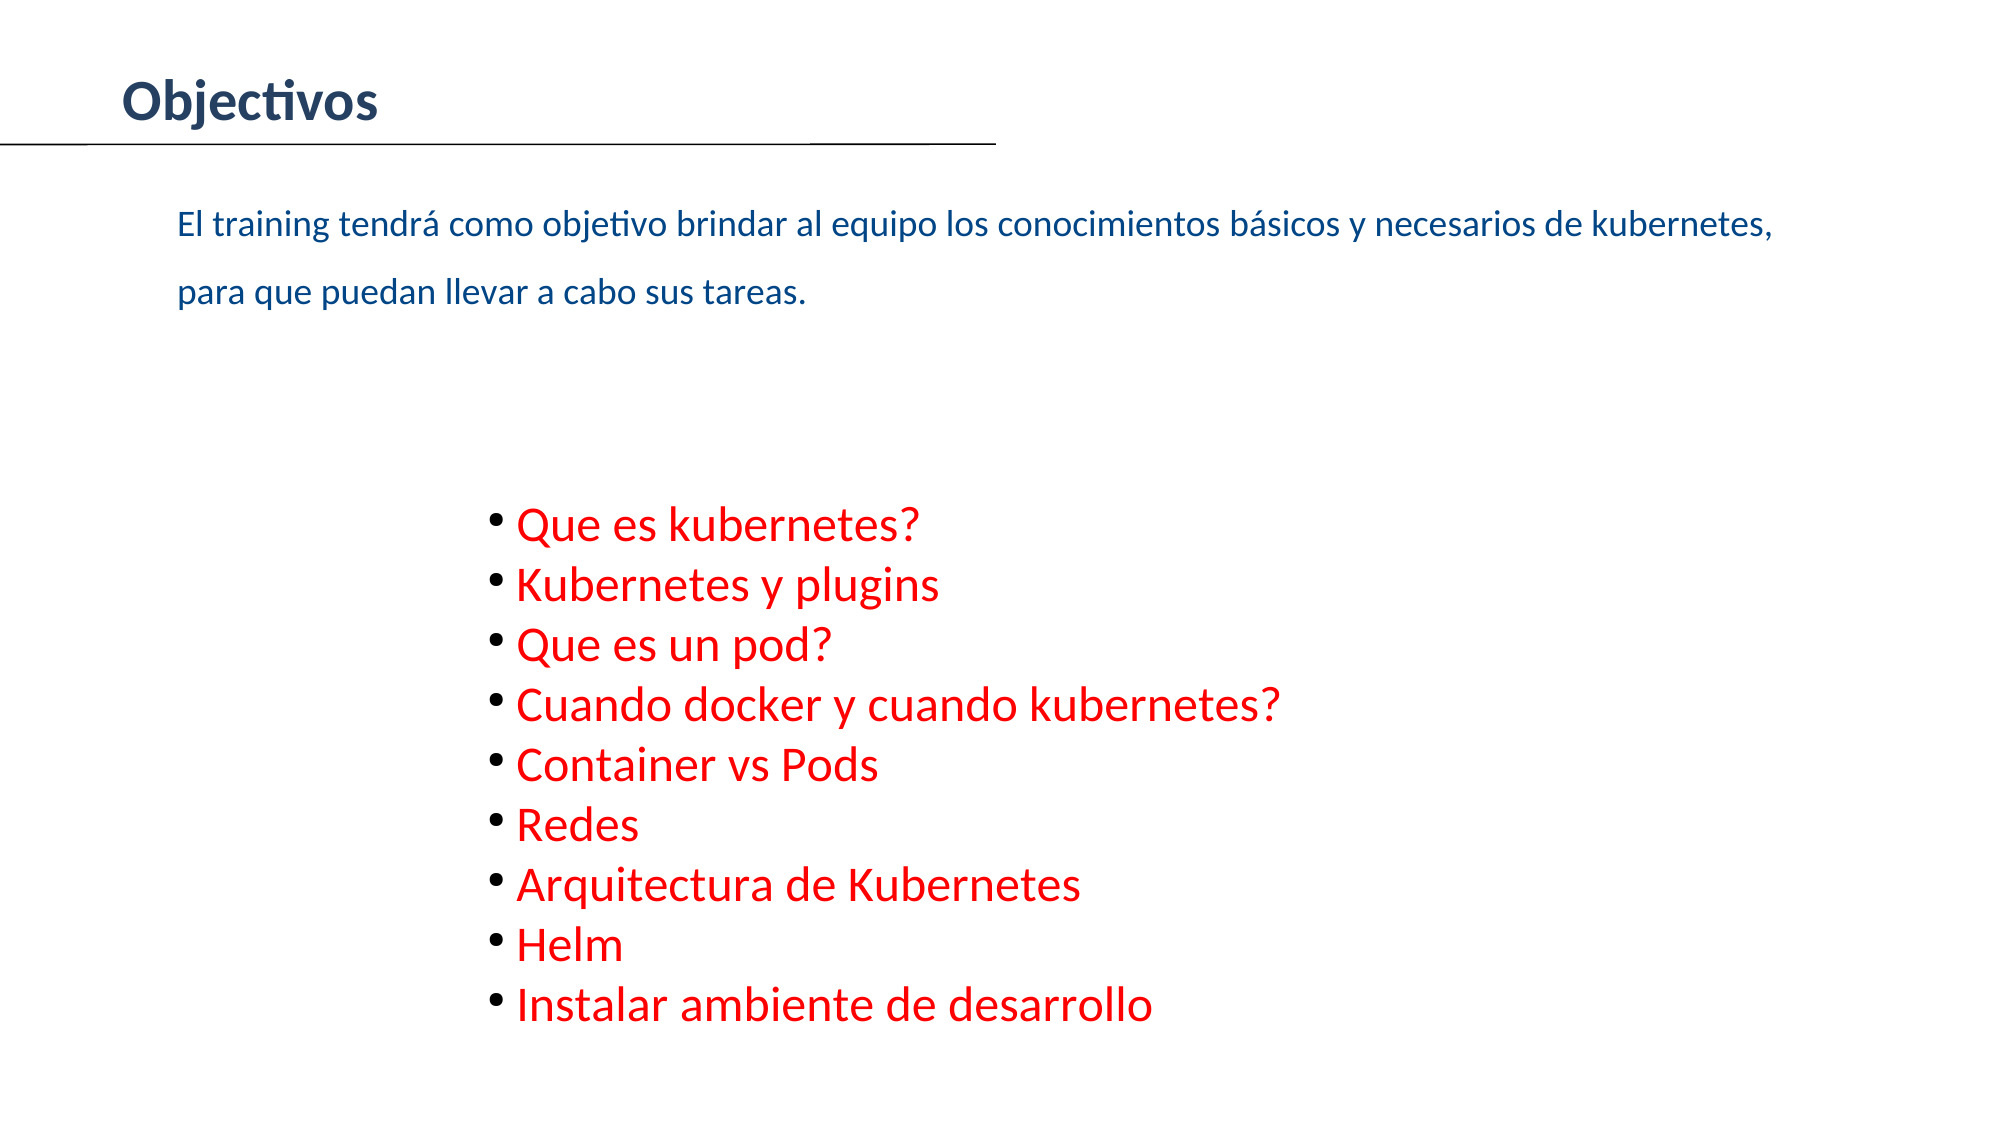

Objectivos
El training tendrá como objetivo brindar al equipo los conocimientos básicos y necesarios de kubernetes, para que puedan llevar a cabo sus tareas.
 Que es kubernetes?
 Kubernetes y plugins
 Que es un pod?
 Cuando docker y cuando kubernetes?
 Container vs Pods
 Redes
 Arquitectura de Kubernetes
 Helm
 Instalar ambiente de desarrollo